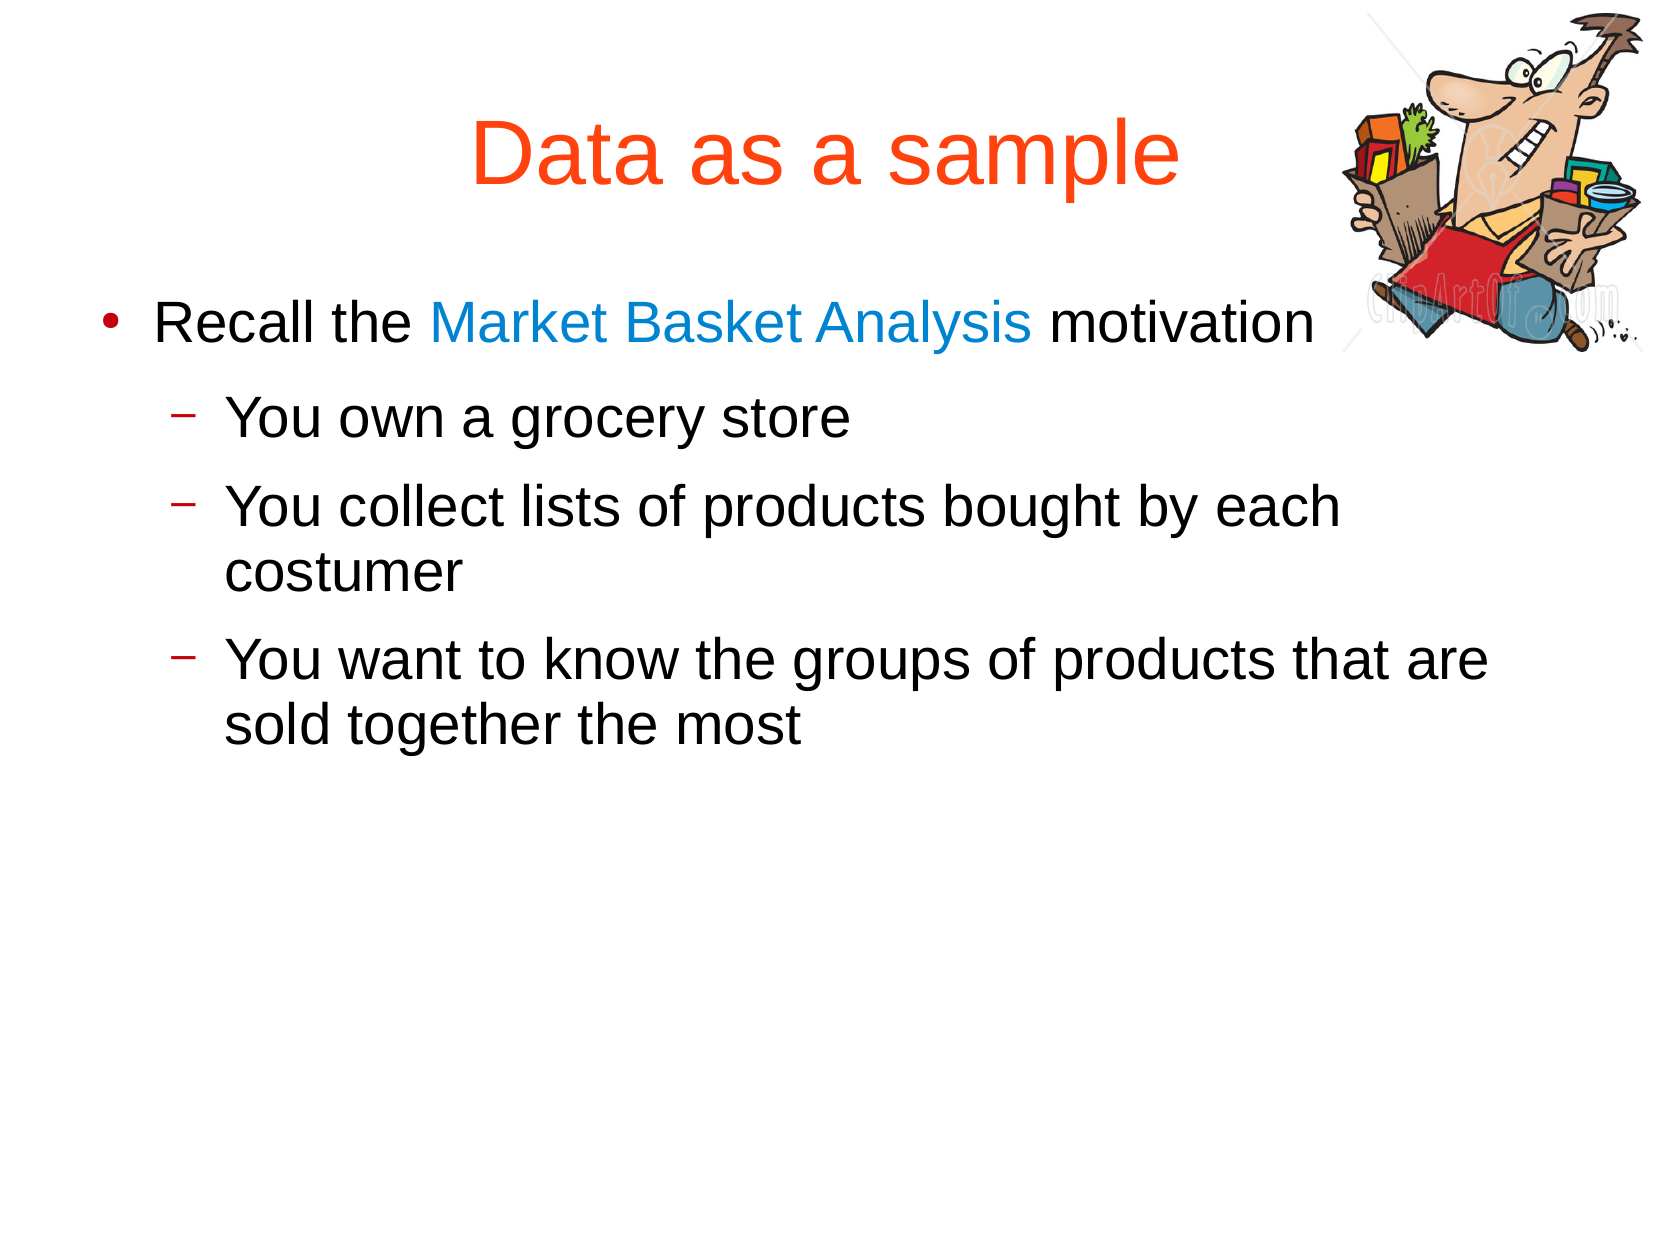

# Data as a sample
Recall the Market Basket Analysis motivation
You own a grocery store
You collect lists of products bought by each costumer
You want to know the groups of products that are sold together the most